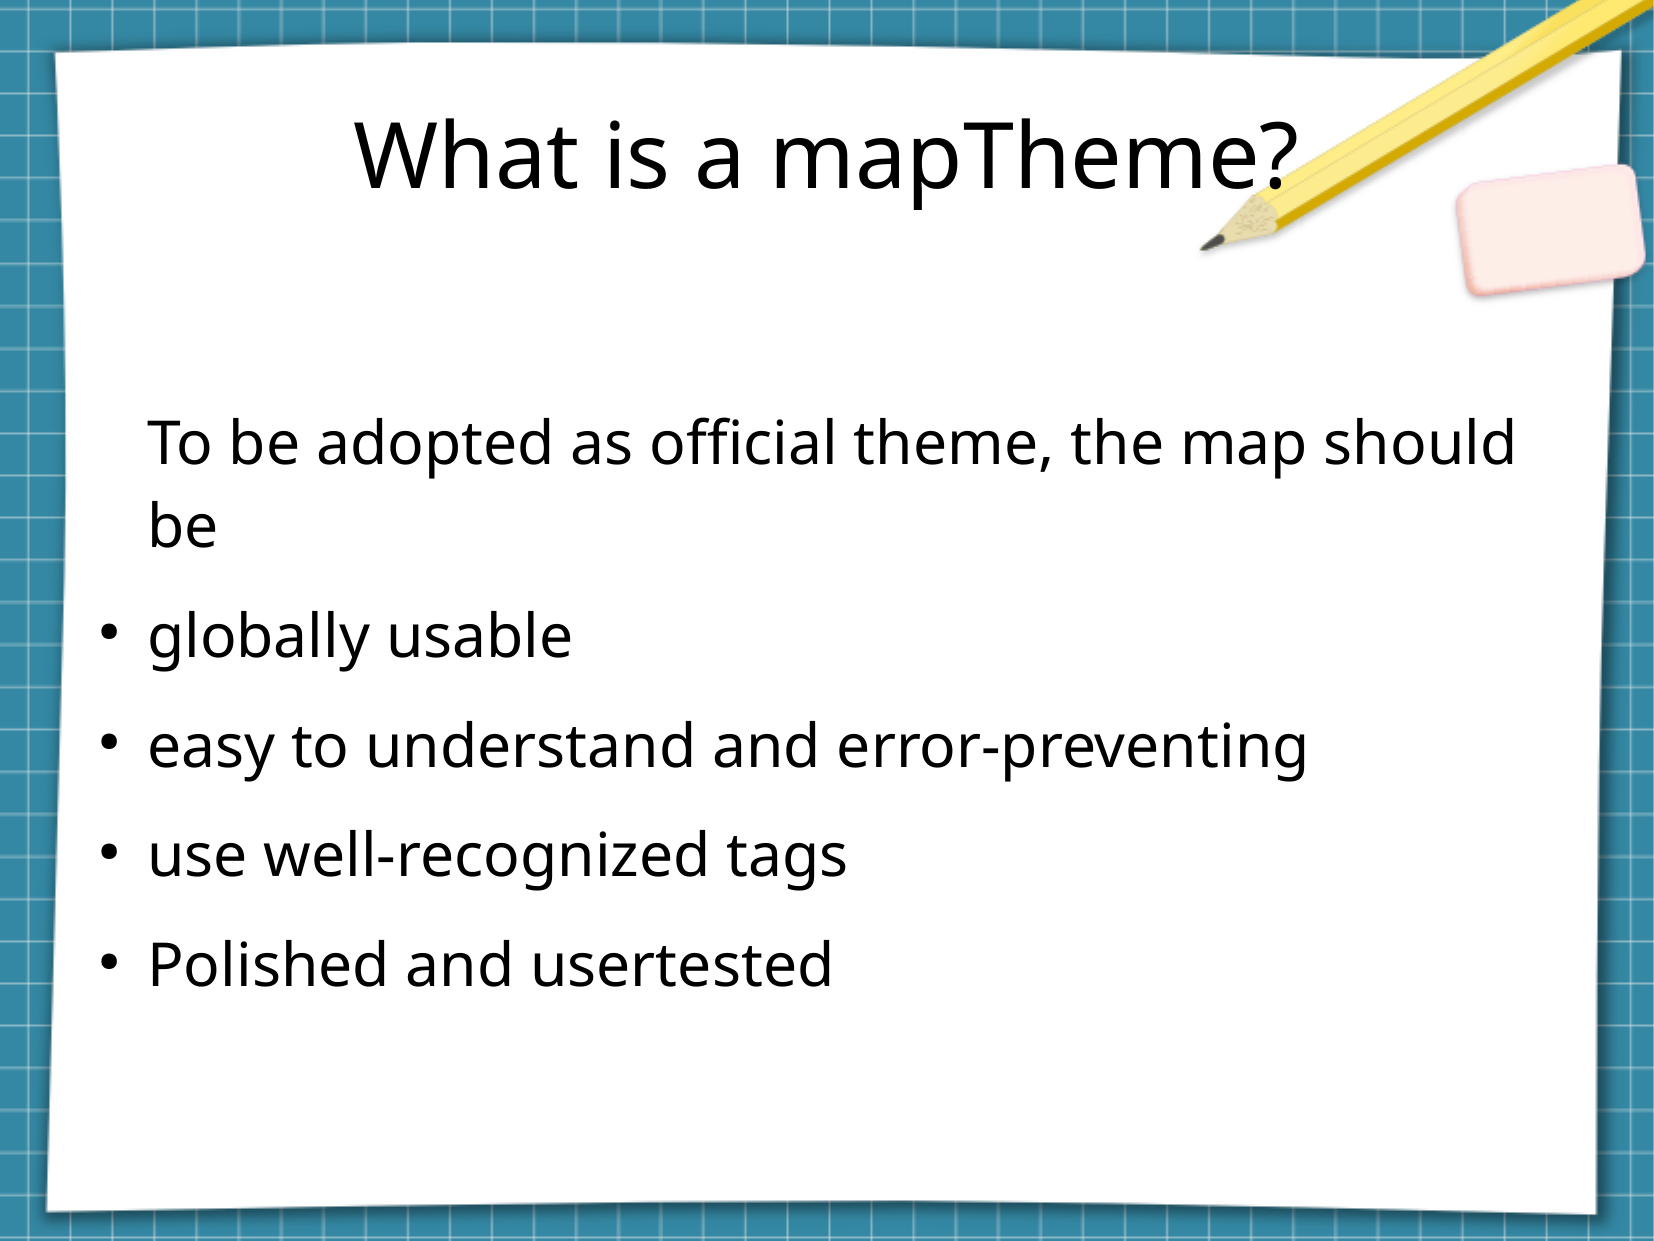

# What is a mapTheme?
To be adopted as official theme, the map should be
globally usable
easy to understand and error-preventing
use well-recognized tags
Polished and usertested